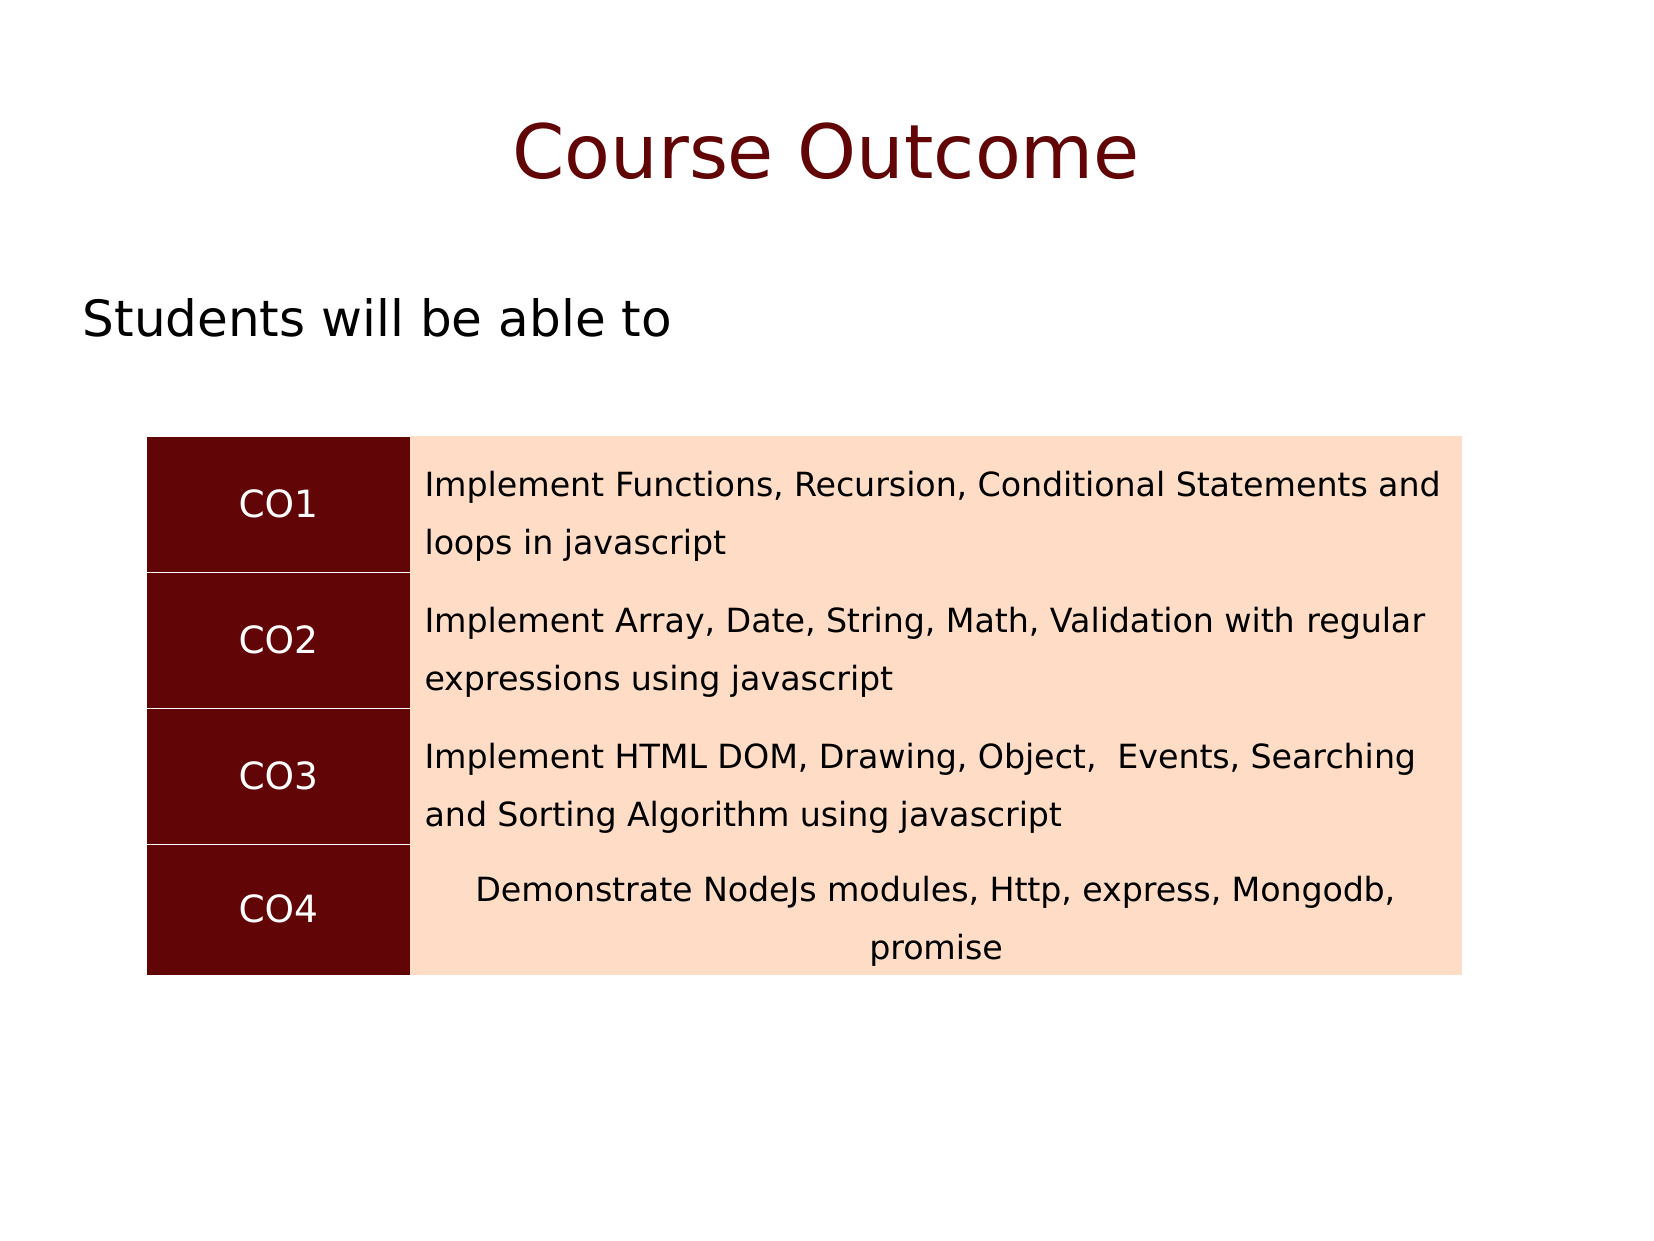

# Course Outcome
Students will be able to
| CO1 | Implement Functions, Recursion, Conditional Statements and loops in javascript |
| --- | --- |
| CO2 | Implement Array, Date, String, Math, Validation with regular expressions using javascript |
| CO3 | Implement HTML DOM, Drawing, Object, Events, Searching and Sorting Algorithm using javascript |
| CO4 | Demonstrate NodeJs modules, Http, express, Mongodb, promise |